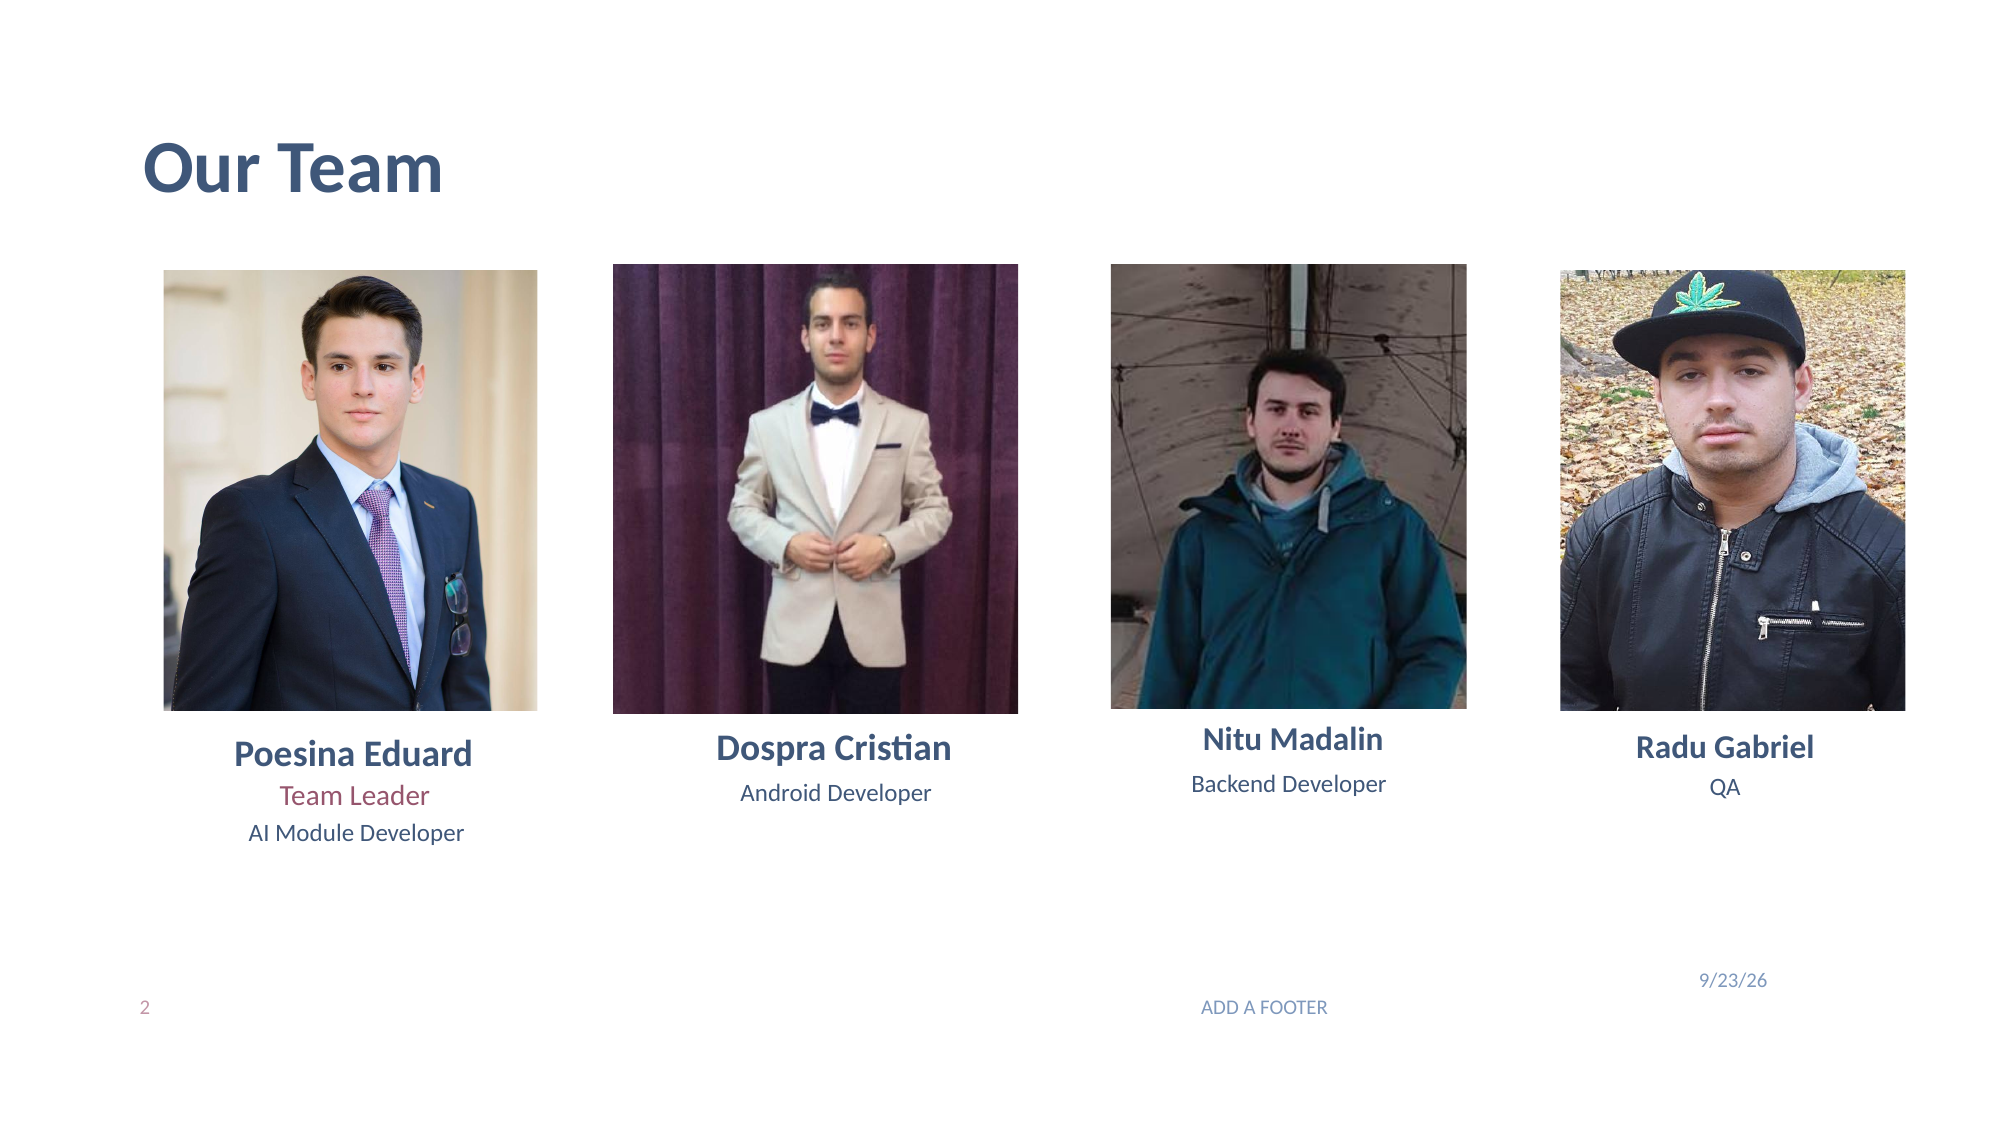

# Our Team
Nitu Madalin
Radu Gabriel
Dospra Cristian
Poesina Eduard
Backend Developer
QA
Android Developer
Team Leader
AI Module Developer
2
ADD A FOOTER